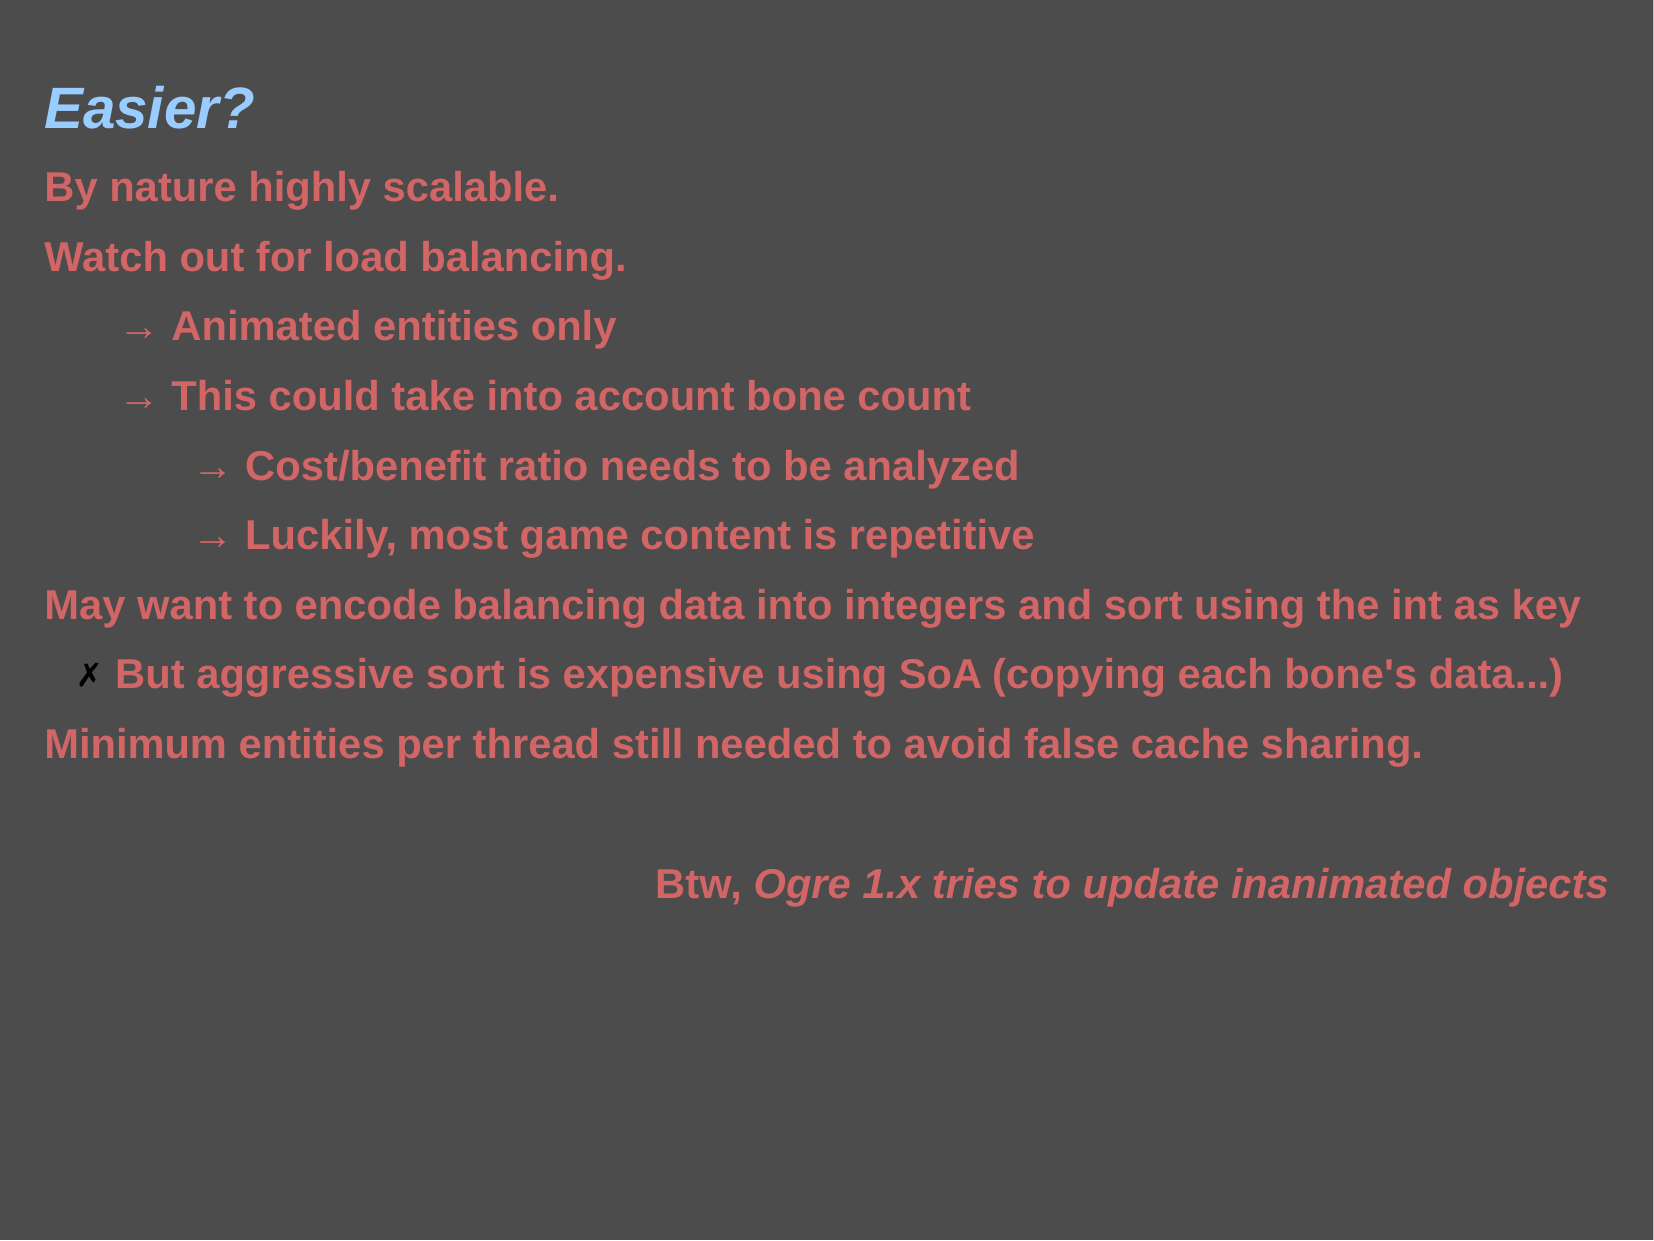

Easier?
By nature highly scalable.
Watch out for load balancing.
	→ Animated entities only
	→ This could take into account bone count
		→ Cost/benefit ratio needs to be analyzed
		→ Luckily, most game content is repetitive
May want to encode balancing data into integers and sort using the int as key
But aggressive sort is expensive using SoA (copying each bone's data...)
Minimum entities per thread still needed to avoid false cache sharing.
Btw, Ogre 1.x tries to update inanimated objects